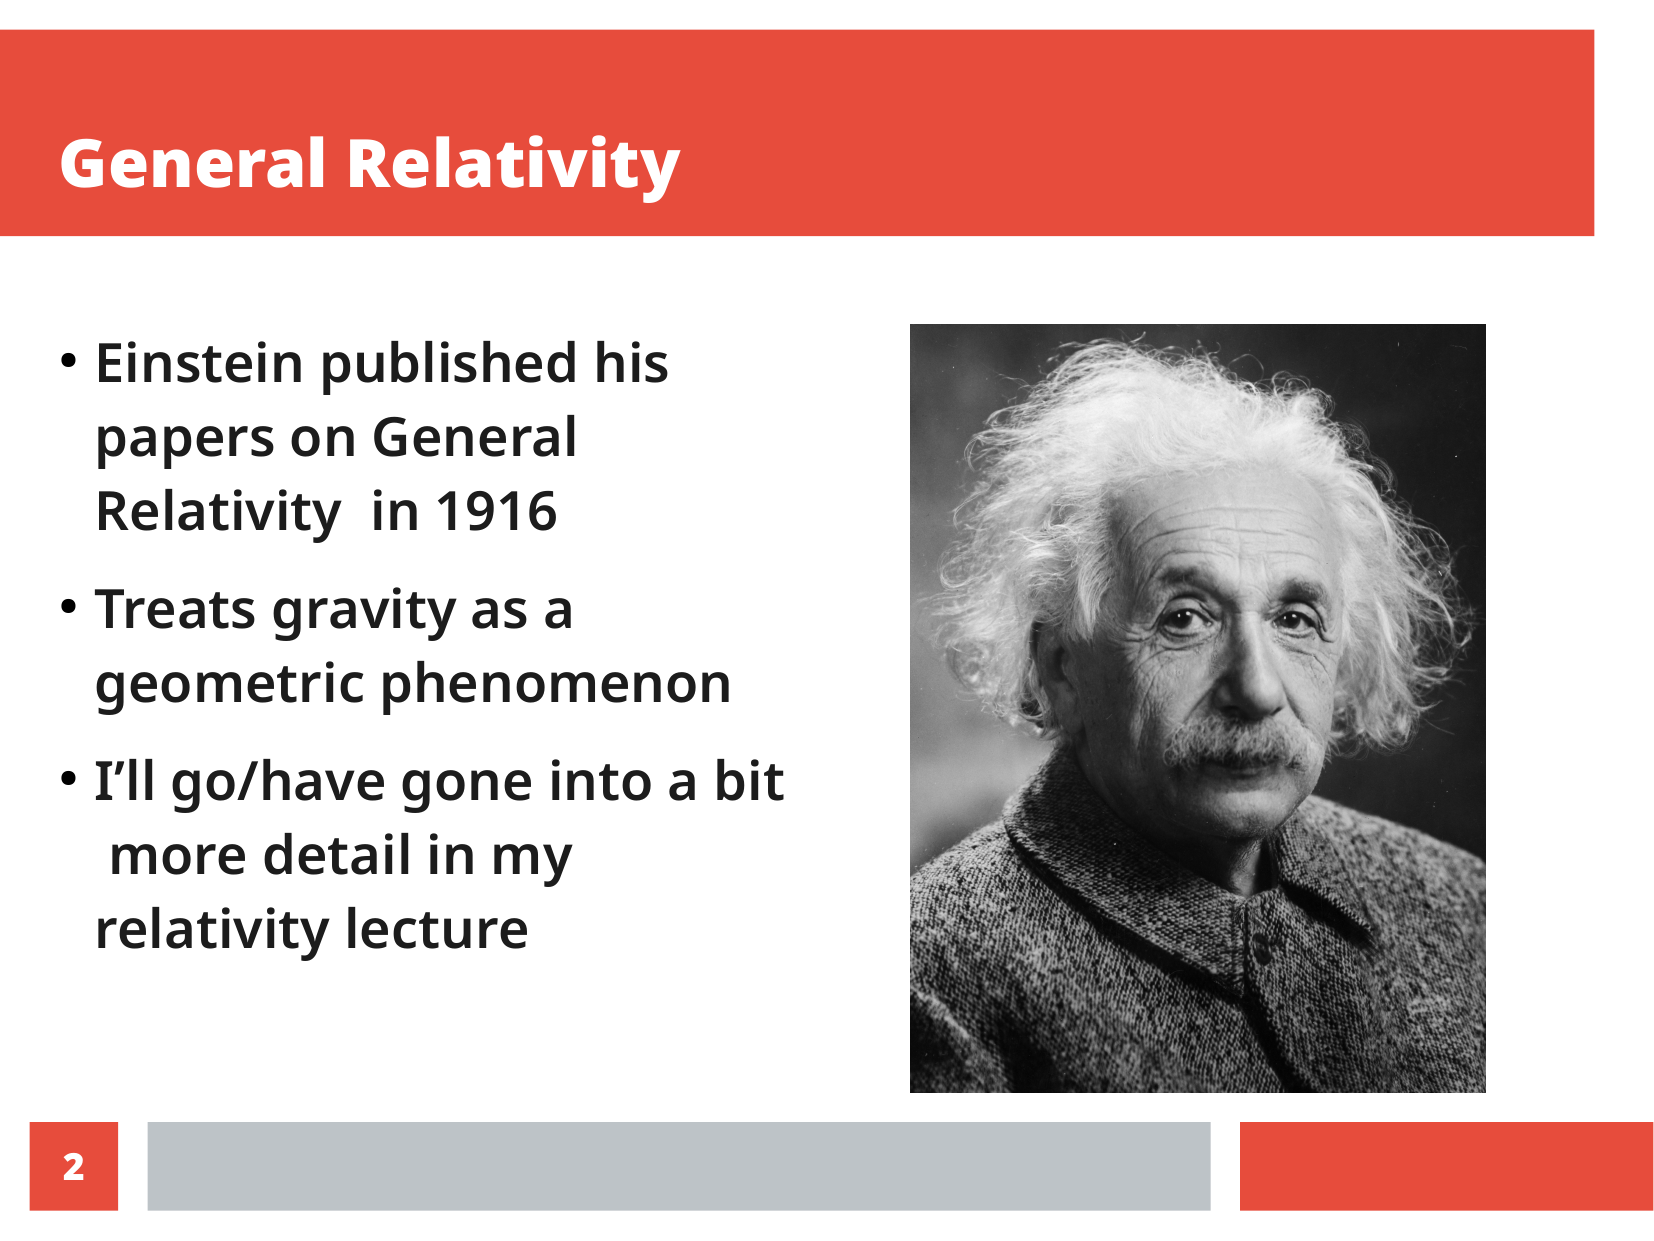

# General Relativity
Einstein published his papers on General Relativity in 1916
Treats gravity as a geometric phenomenon
I’ll go/have gone into a bit more detail in my relativity lecture
2